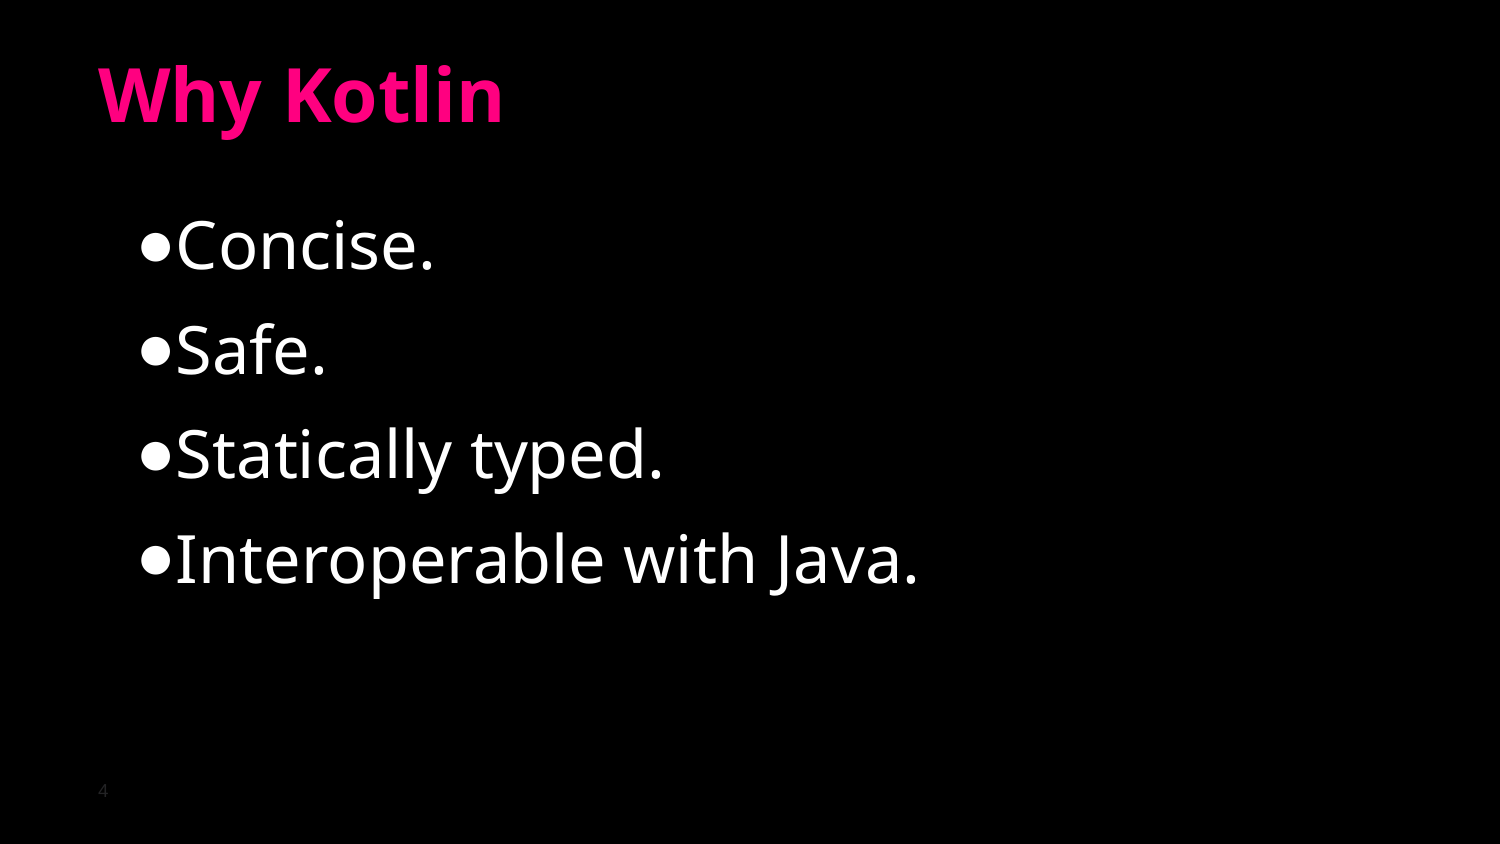

# Why Kotlin
Concise.
Safe.
Statically typed.
Interoperable with Java.